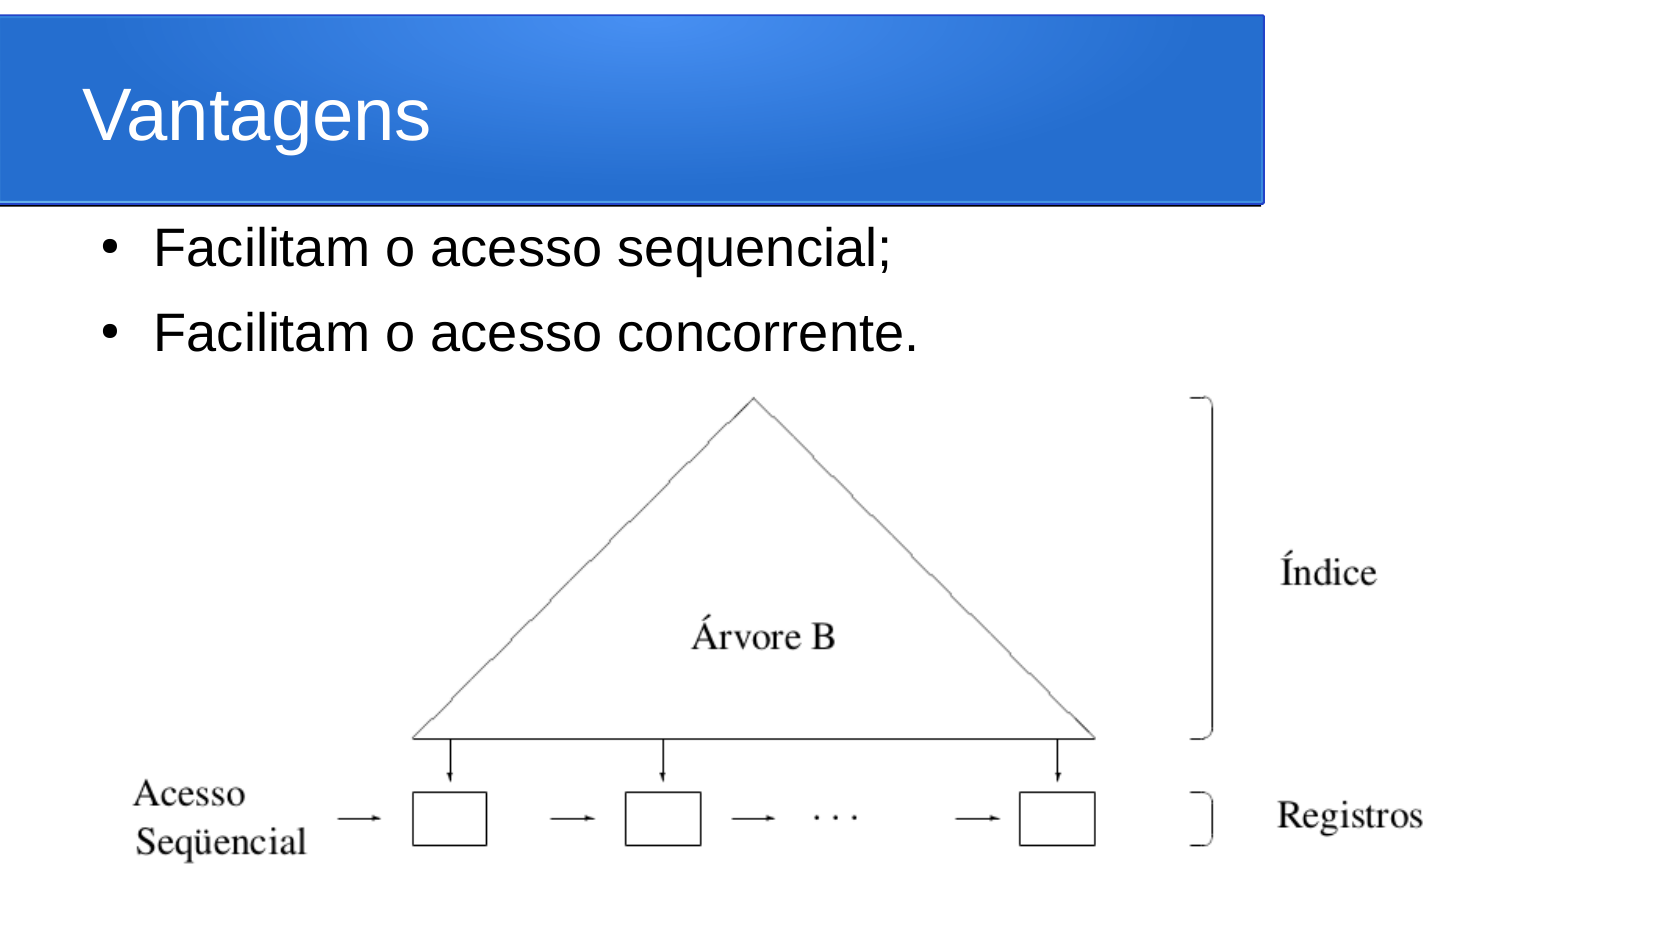

# Vantagens
Facilitam o acesso sequencial;
Facilitam o acesso concorrente.